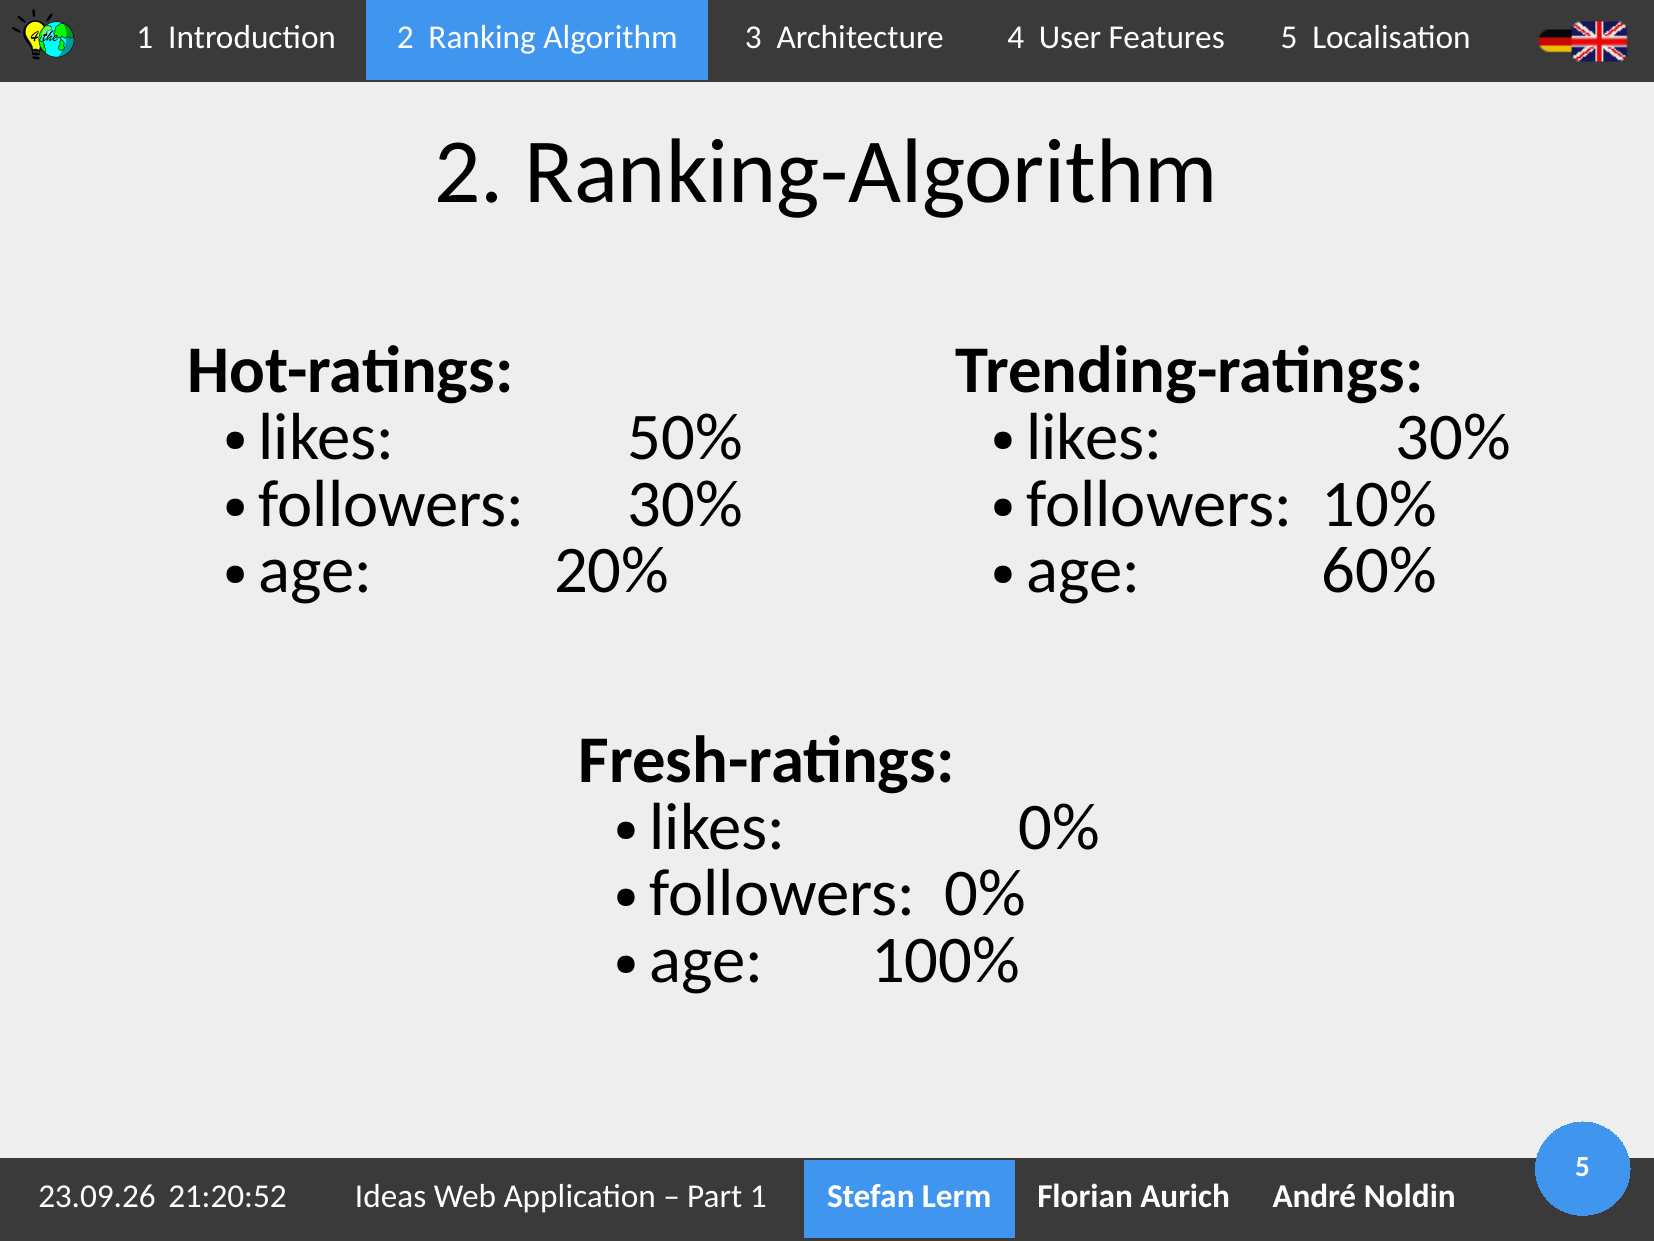

1 Introduction
2 Ranking Algorithm
3 Architecture
4 User Features
5 Localisation
# 2. Ranking-Algorithm
Hot-ratings:
likes: 			50%
followers:		30%
age: 			20%
Trending-ratings:
likes: 			30%
followers: 	10%
age: 			60%
Fresh-ratings:
likes: 			0%
followers: 	0%
age: 		100%
Ideas Web Application – Part 1
Stefan Lerm
Florian Aurich
André Noldin